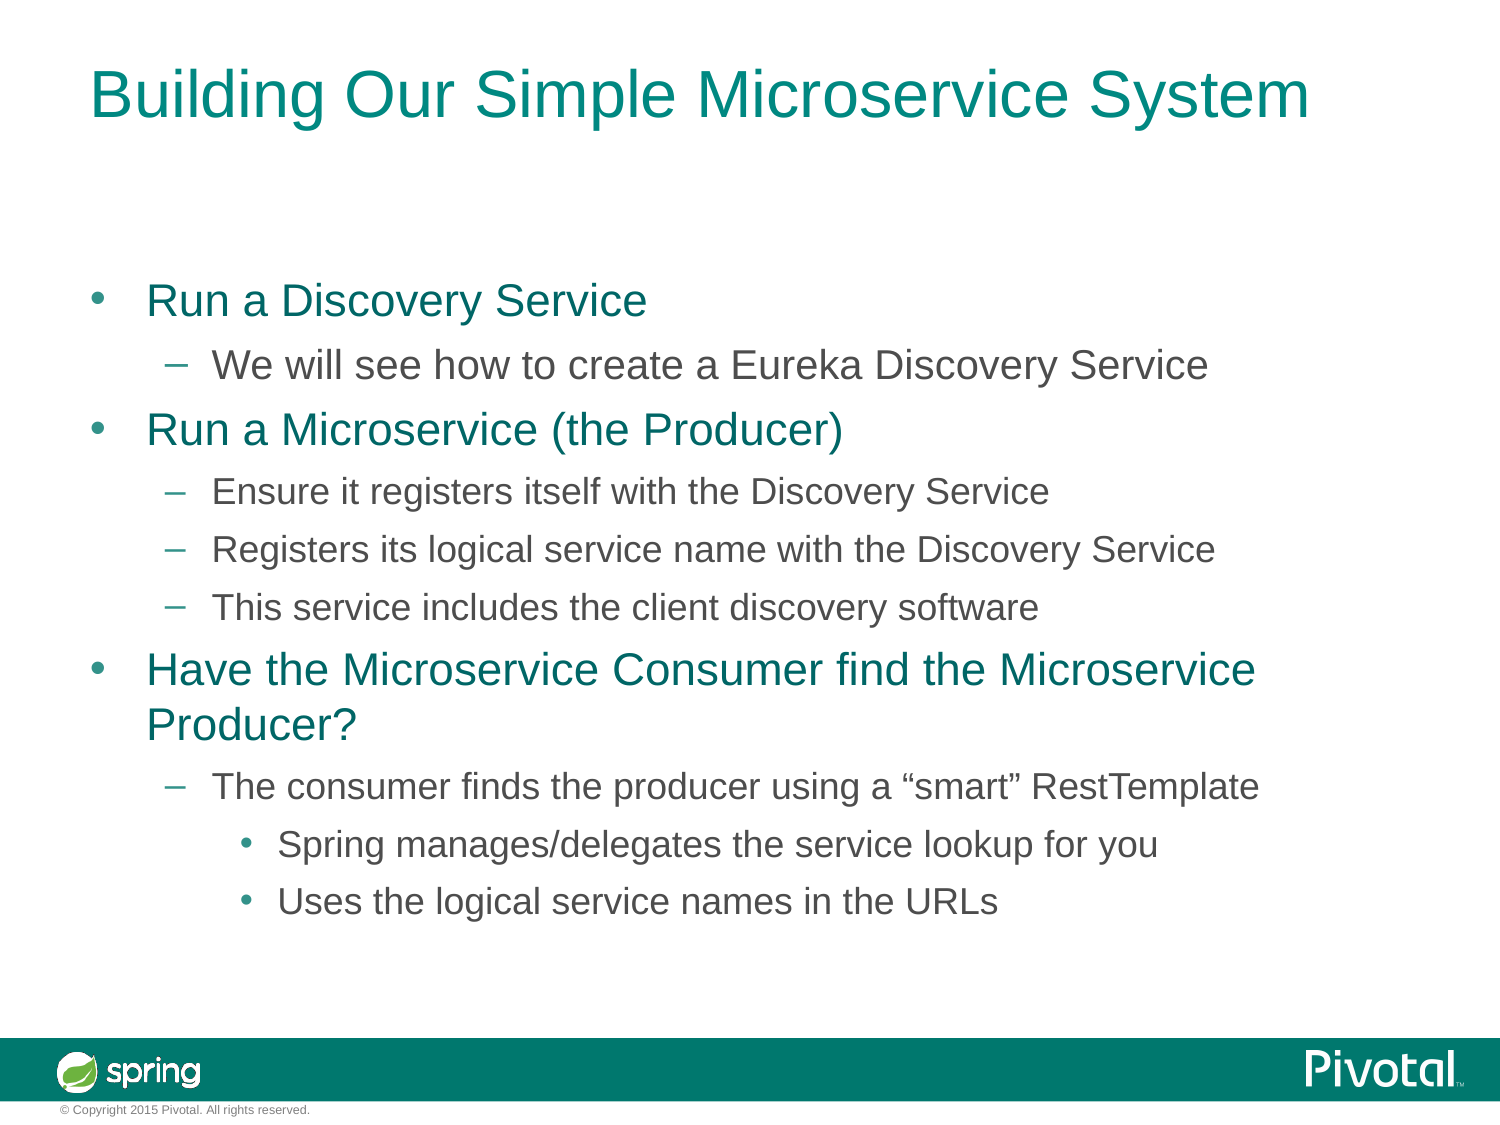

# Building Our Simple Microservice System
Run a Discovery Service
We will see how to create a Eureka Discovery Service
Run a Microservice (the Producer)
Ensure it registers itself with the Discovery Service
Registers its logical service name with the Discovery Service
This service includes the client discovery software
Have the Microservice Consumer find the Microservice Producer?
The consumer finds the producer using a “smart” RestTemplate
Spring manages/delegates the service lookup for you
Uses the logical service names in the URLs